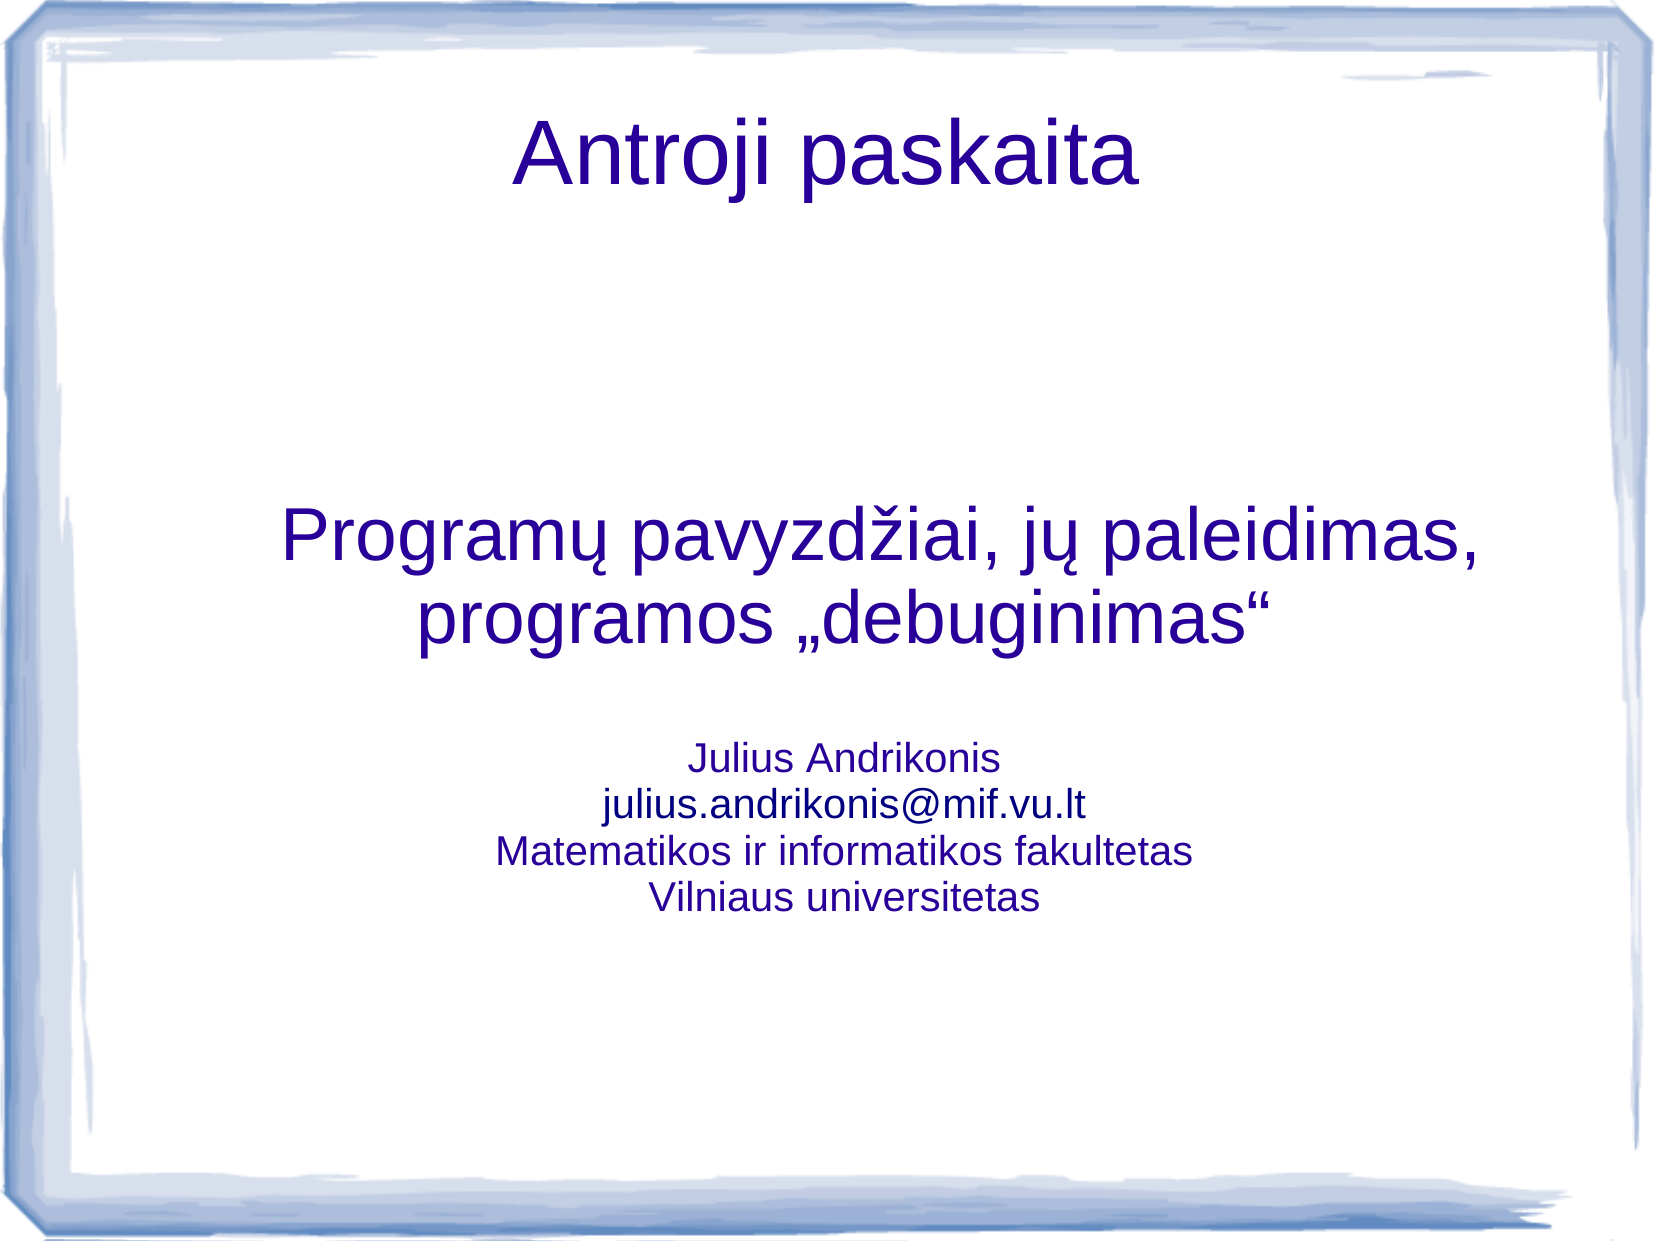

# Antroji paskaita
	Programų pavyzdžiai, jų paleidimas,
programos „debuginimas“
Julius Andrikonis
julius.andrikonis@mif.vu.lt
Matematikos ir informatikos fakultetas
Vilniaus universitetas